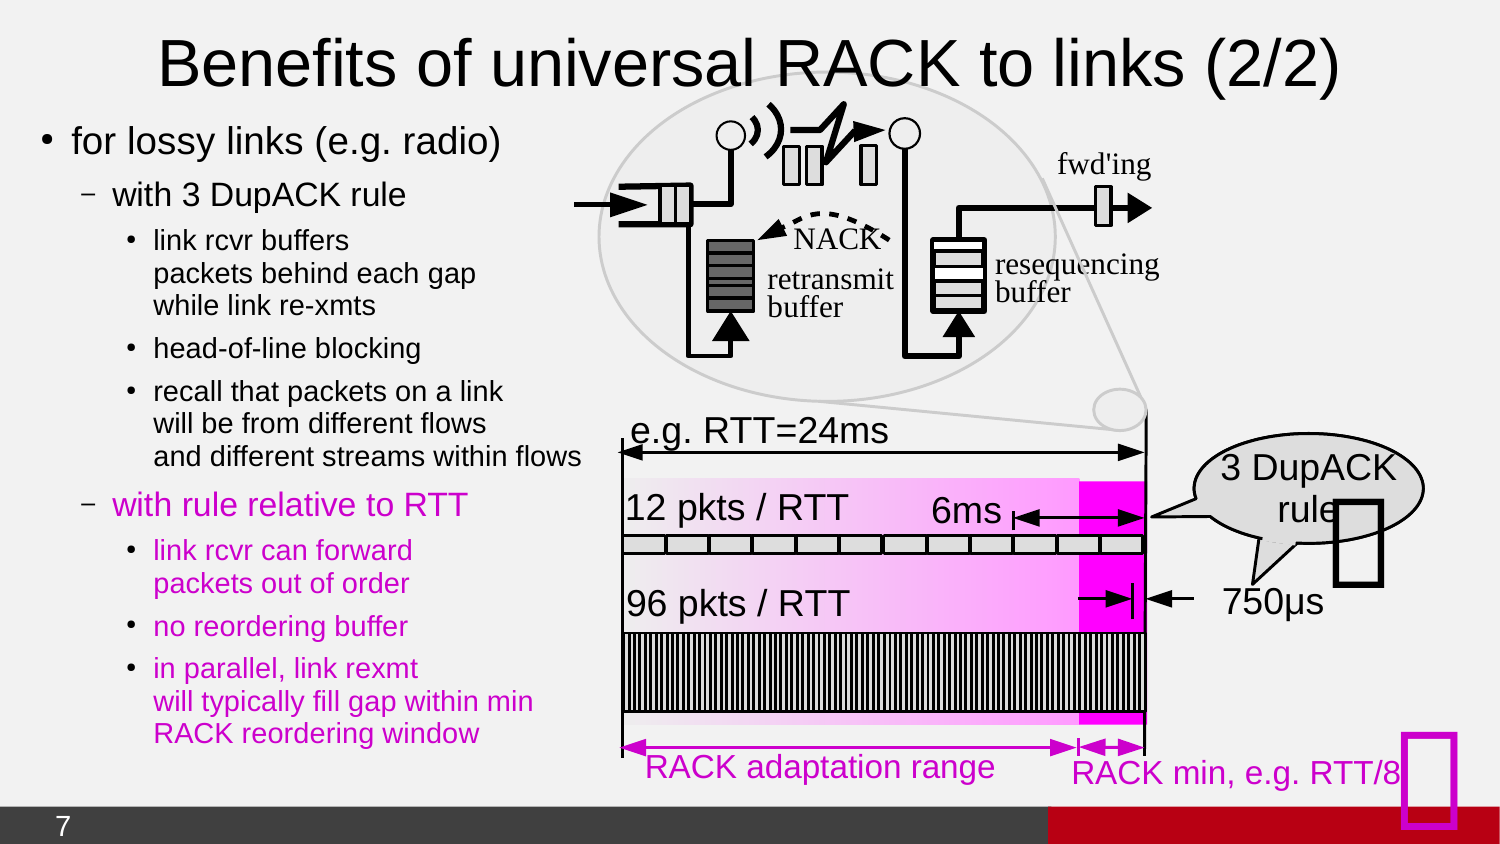

# Benefits of universal RACK to links (2/2)
for lossy links (e.g. radio)
with 3 DupACK rule
link rcvr buffers
packets behind each gap
while link re-xmts
head-of-line blocking
recall that packets on a link
will be from different flows
and different streams within flows
with rule relative to RTT
link rcvr can forward
packets out of order
no reordering buffer
in parallel, link rexmt
will typically fill gap within min
RACK reordering window
fwd'ing
NACK
resequencing
buffer
retransmit
buffer
e.g. RTT=24ms
3 DupACK
rule
3 DupACK
rule

12 pkts / RTT
6ms
750μs
96 pkts / RTT

RACK adaptation range
RACK min, e.g. RTT/8
7